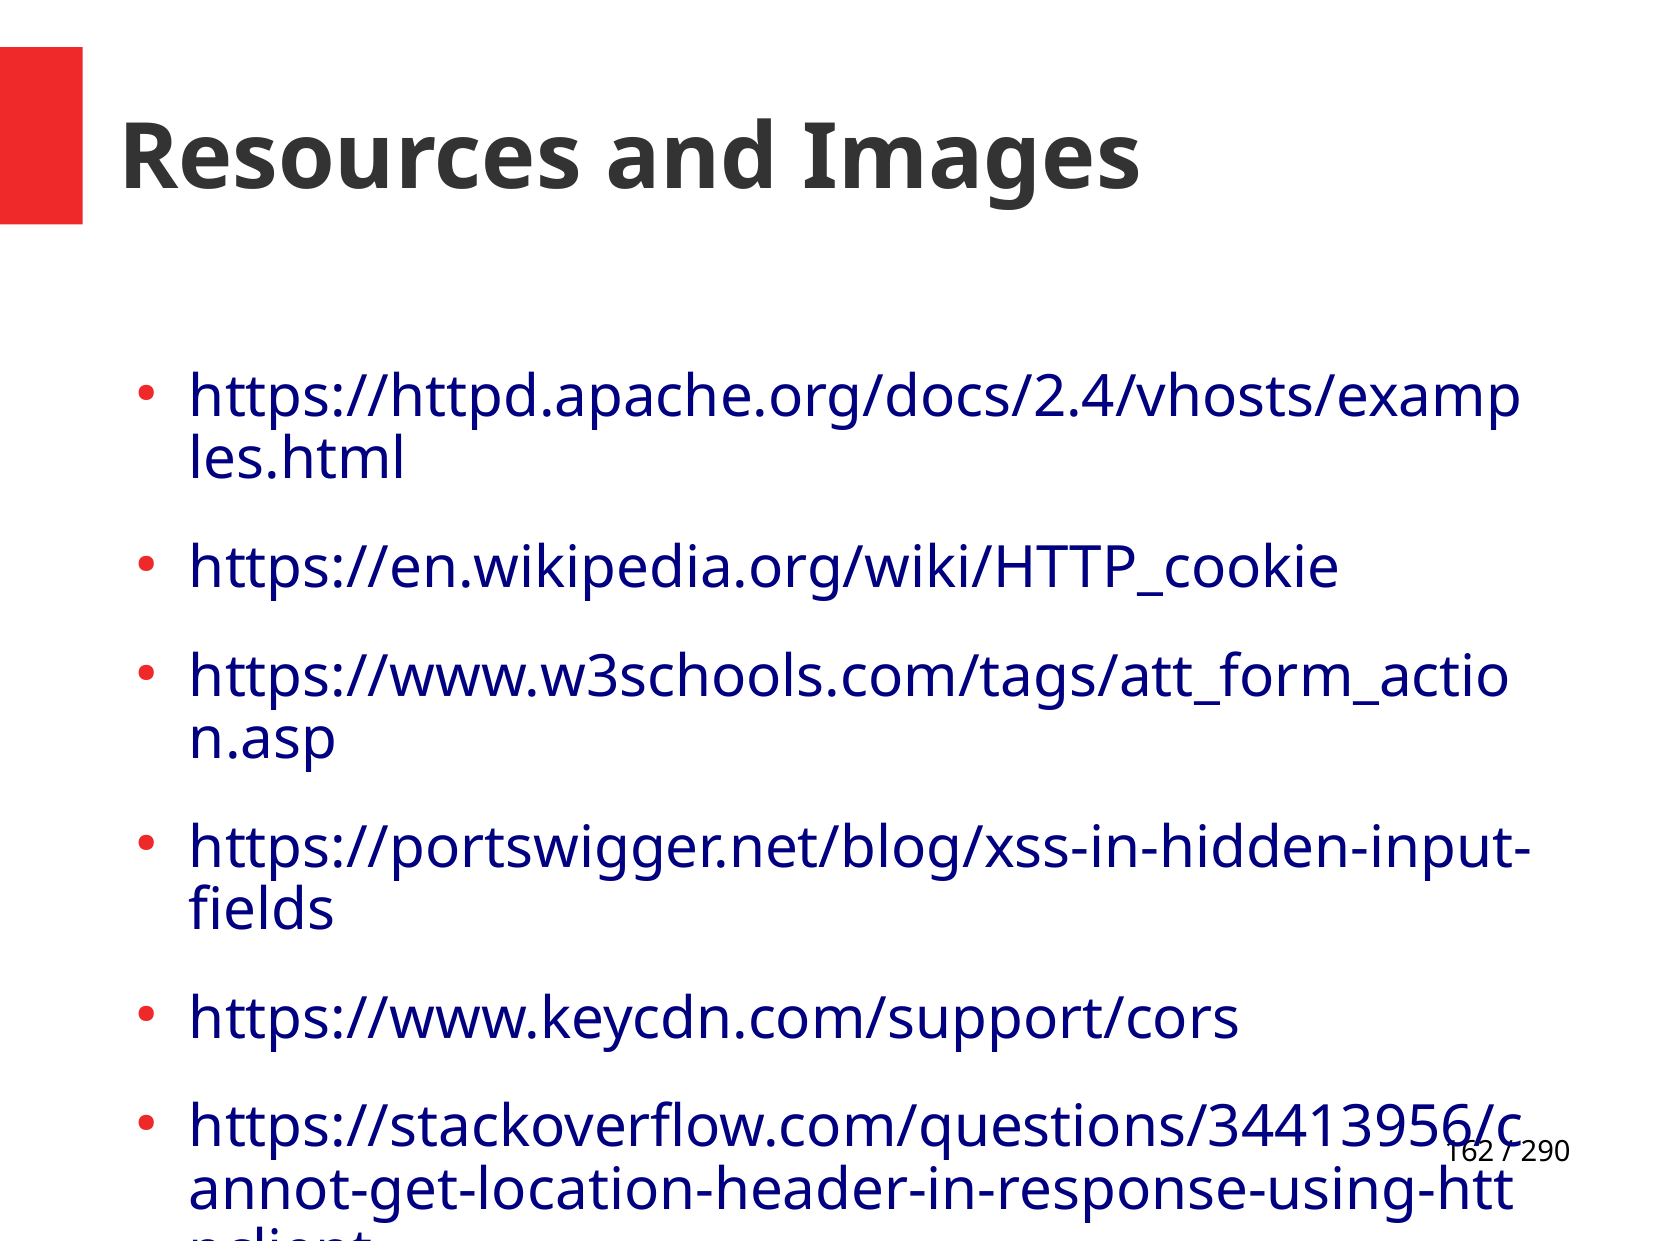

# Resources and Images
https://httpd.apache.org/docs/2.4/vhosts/examples.html
https://en.wikipedia.org/wiki/HTTP_cookie
https://www.w3schools.com/tags/att_form_action.asp
https://portswigger.net/blog/xss-in-hidden-input-fields
https://www.keycdn.com/support/cors
https://stackoverflow.com/questions/34413956/cannot-get-location-header-in-response-using-httpclient
162